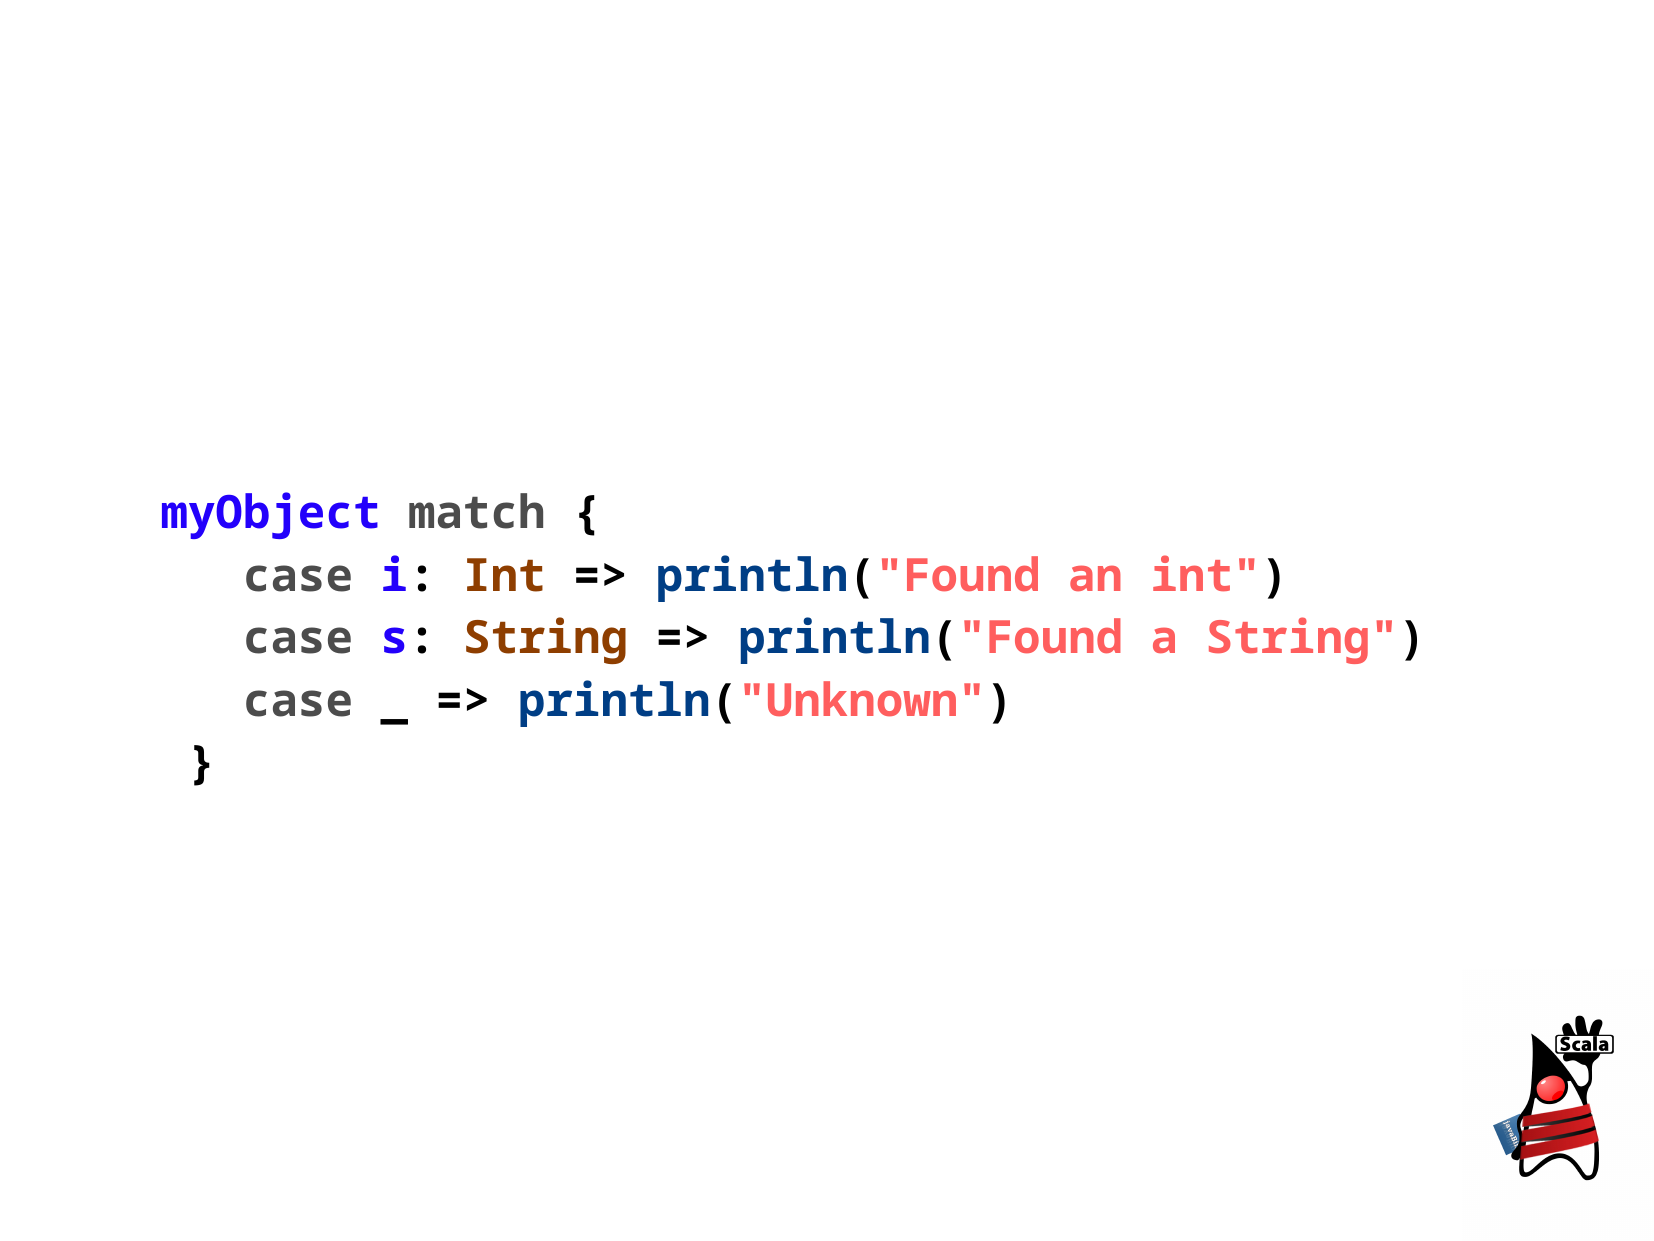

myObject match {
 case i: Int => println("Found an int")
 case s: String => println("Found a String")
 case _ => println("Unknown")
 }